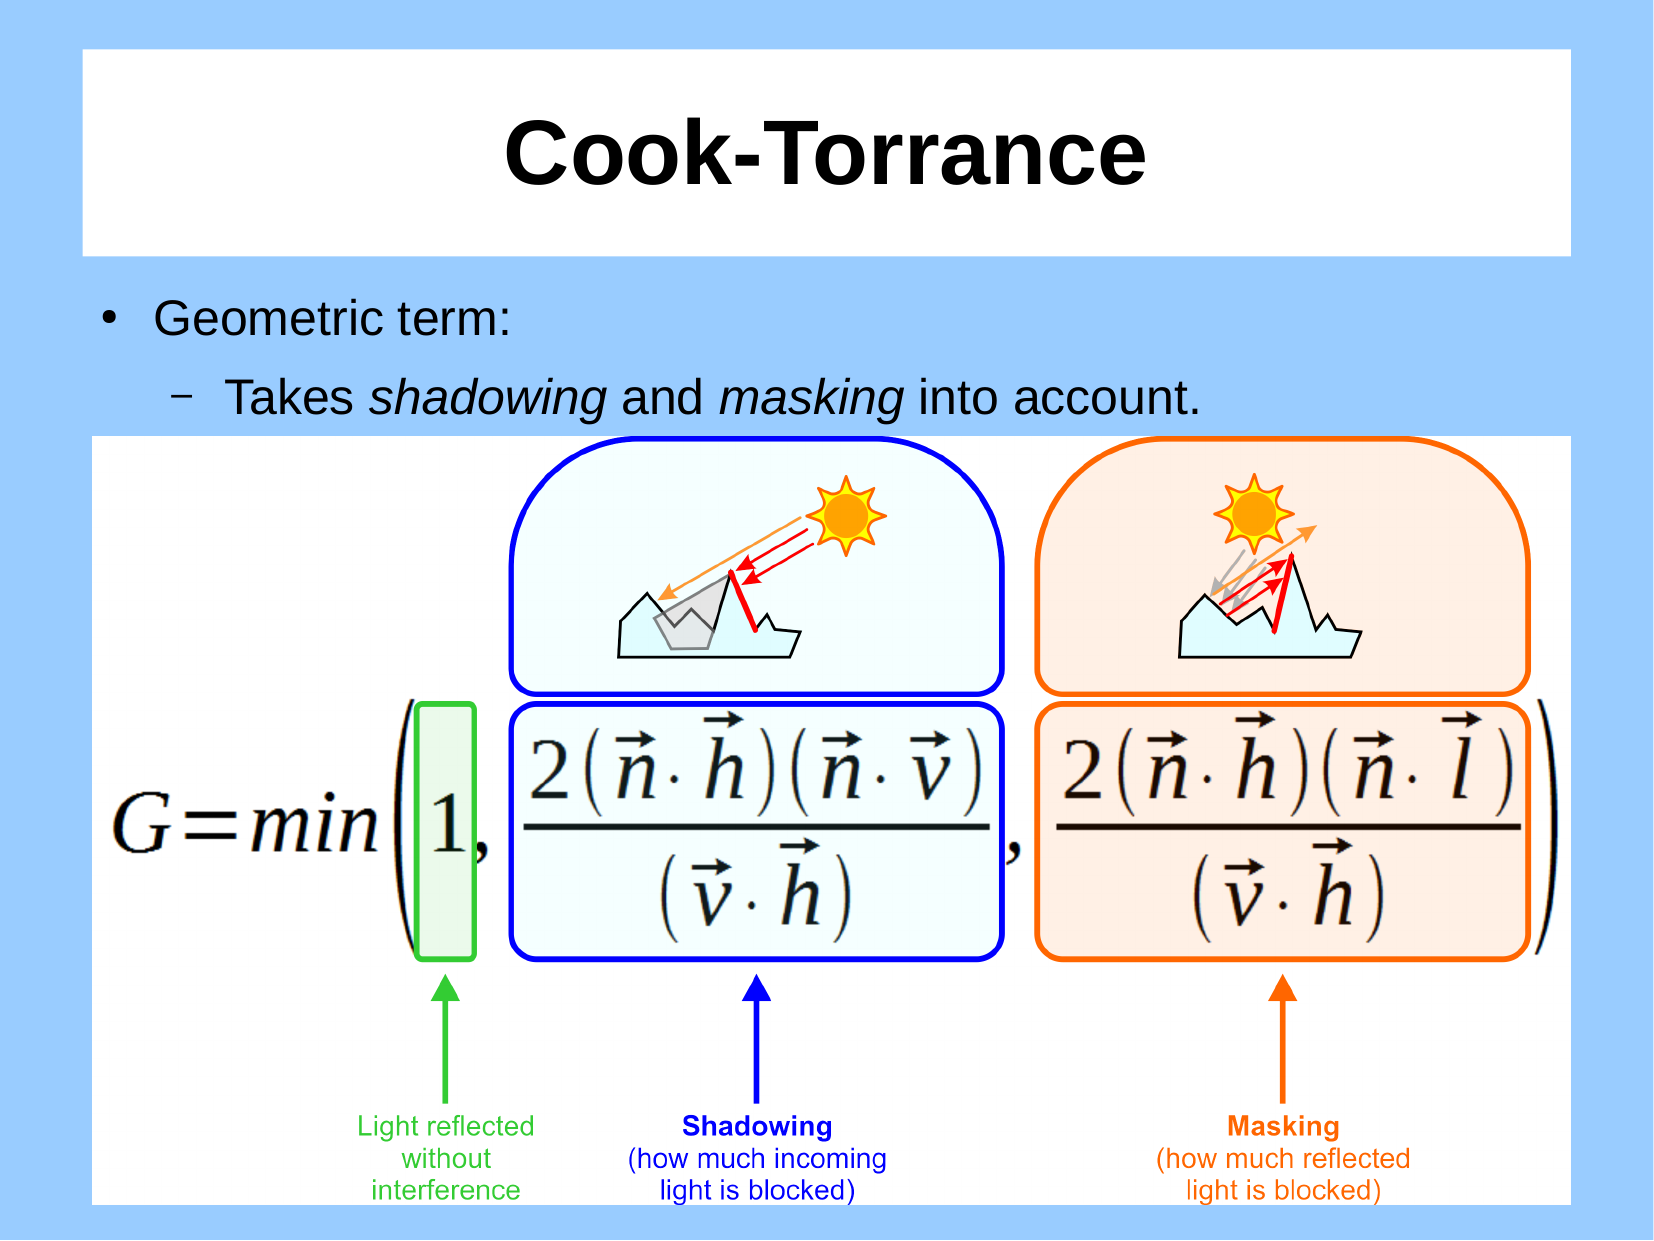

# Cook-Torrance
Geometric term:
Takes shadowing and masking into account.